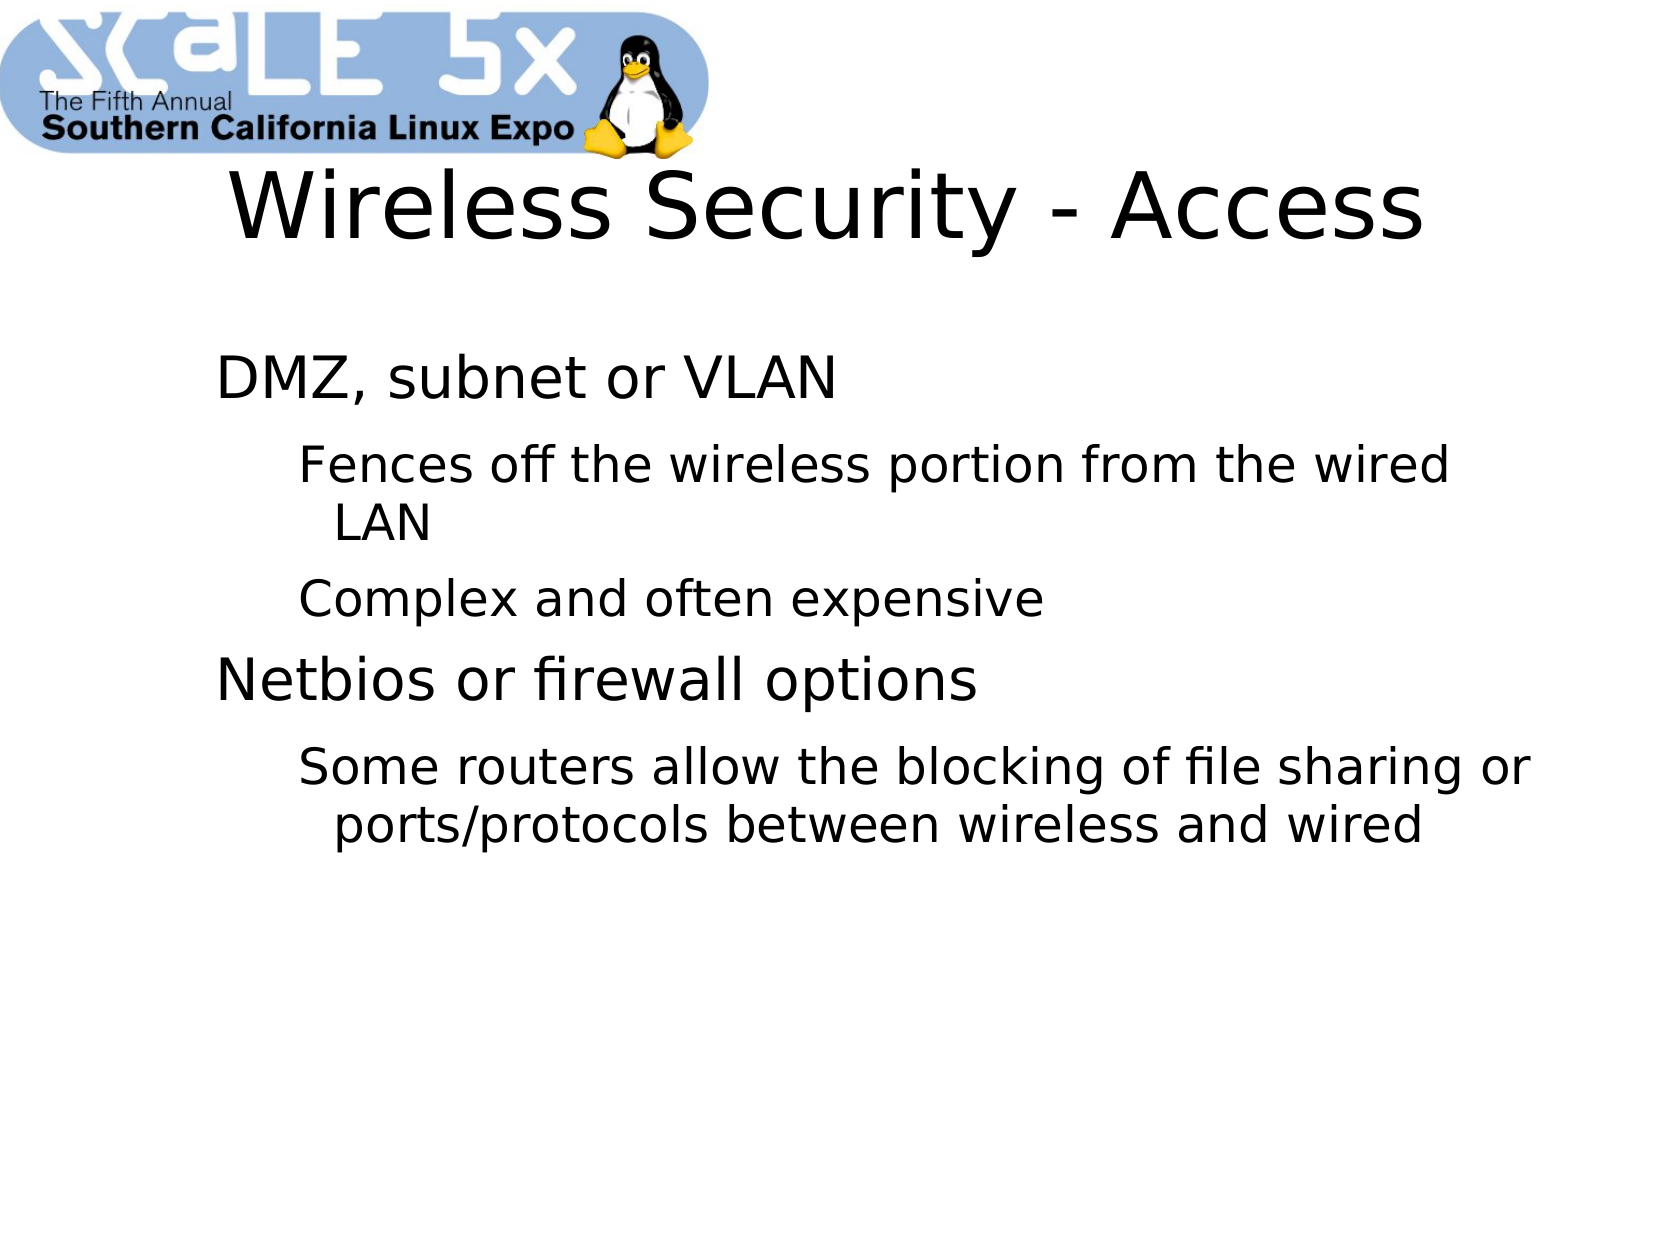

# Wireless Security - Access
DMZ, subnet or VLAN
Fences off the wireless portion from the wired LAN
Complex and often expensive
Netbios or firewall options
Some routers allow the blocking of file sharing or ports/protocols between wireless and wired